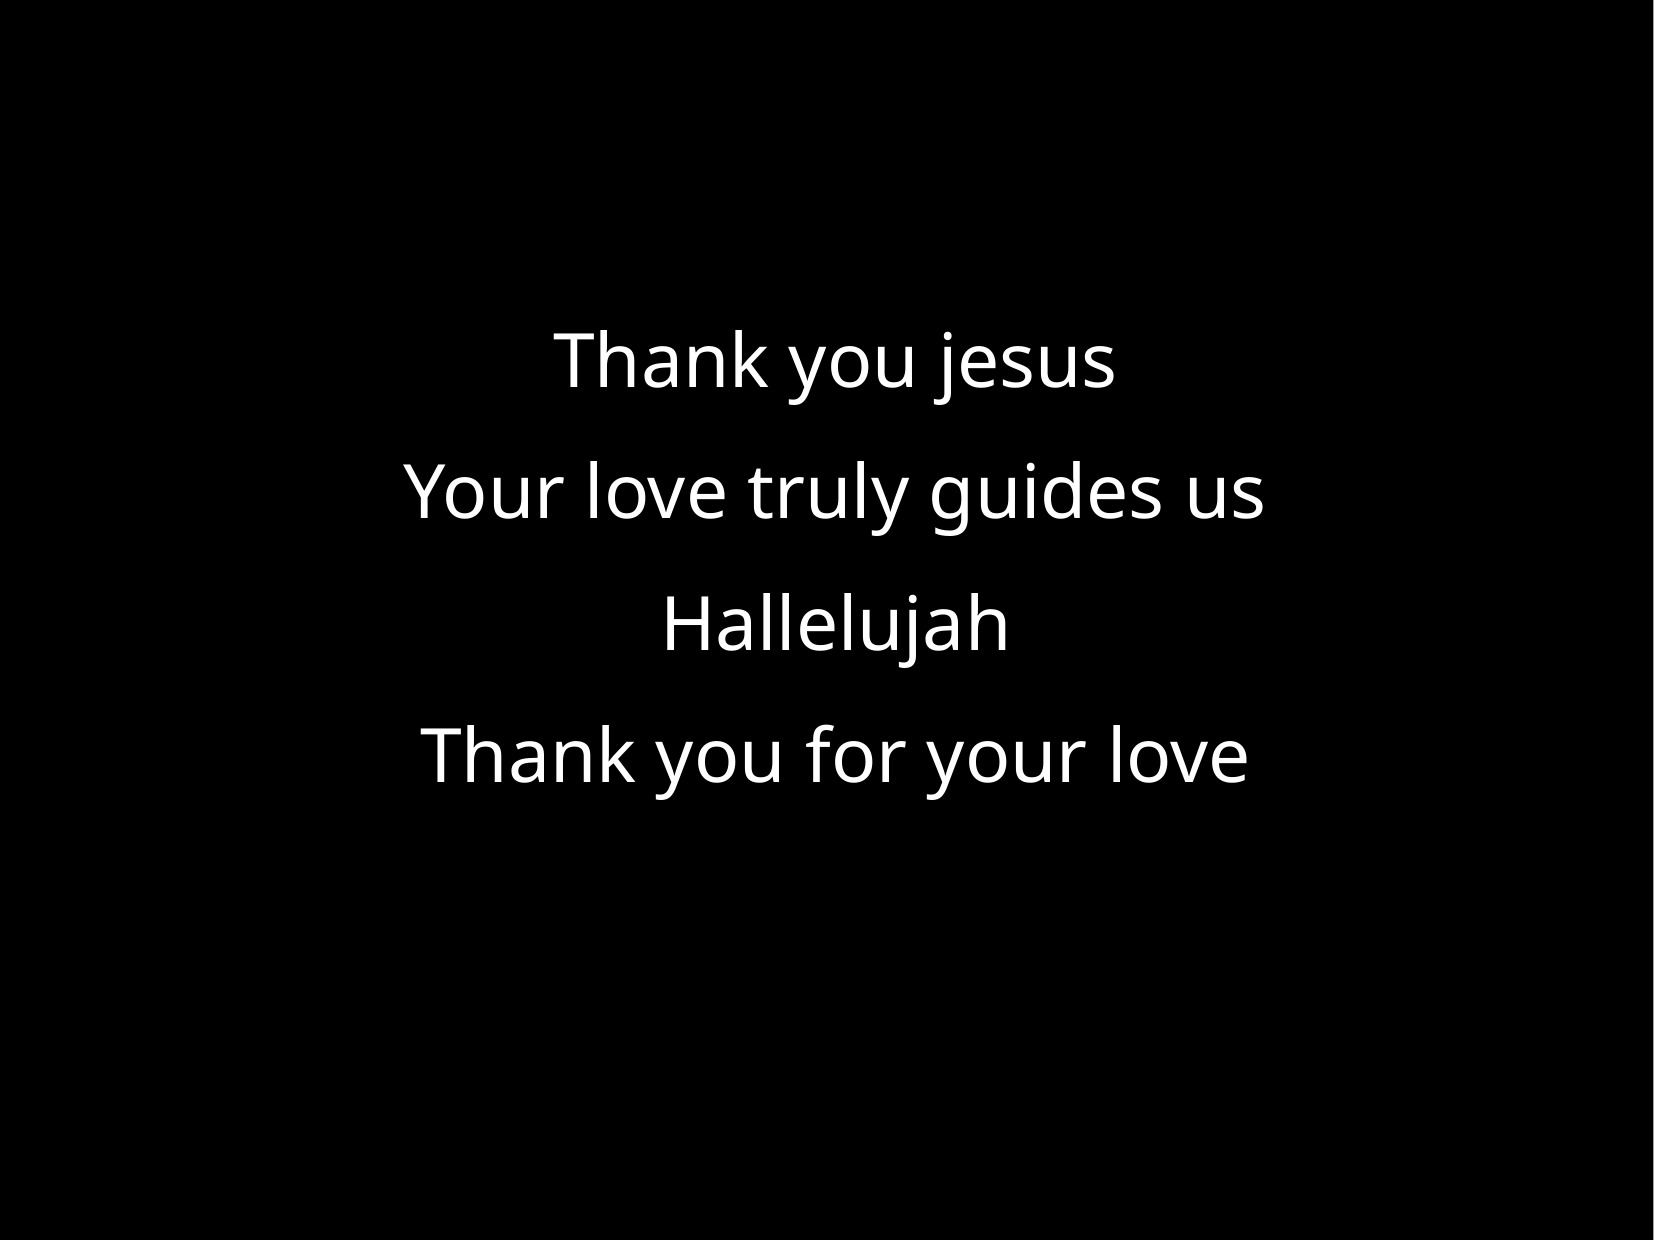

#
Thank you jesus
Your love truly guides us
Hallelujah
Thank you for your love